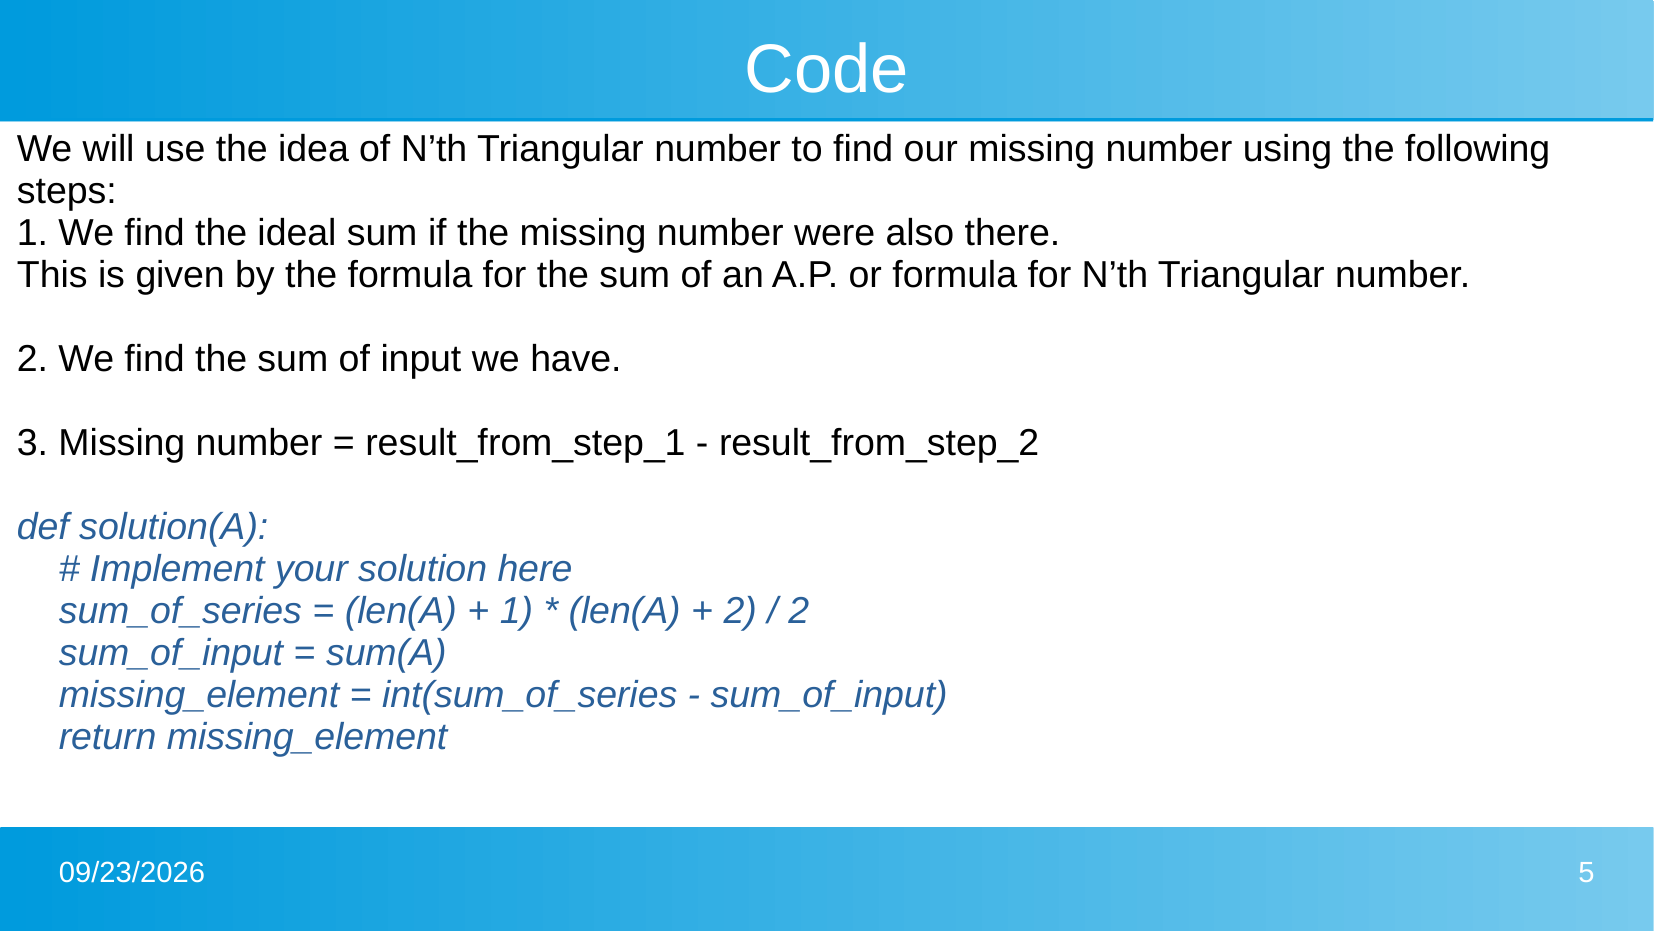

# Code
We will use the idea of N’th Triangular number to find our missing number using the following steps:
1. We find the ideal sum if the missing number were also there.
This is given by the formula for the sum of an A.P. or formula for N’th Triangular number.
2. We find the sum of input we have.
3. Missing number = result_from_step_1 - result_from_step_2
def solution(A):
 # Implement your solution here
 sum_of_series = (len(A) + 1) * (len(A) + 2) / 2
 sum_of_input = sum(A)
 missing_element = int(sum_of_series - sum_of_input)
 return missing_element
5